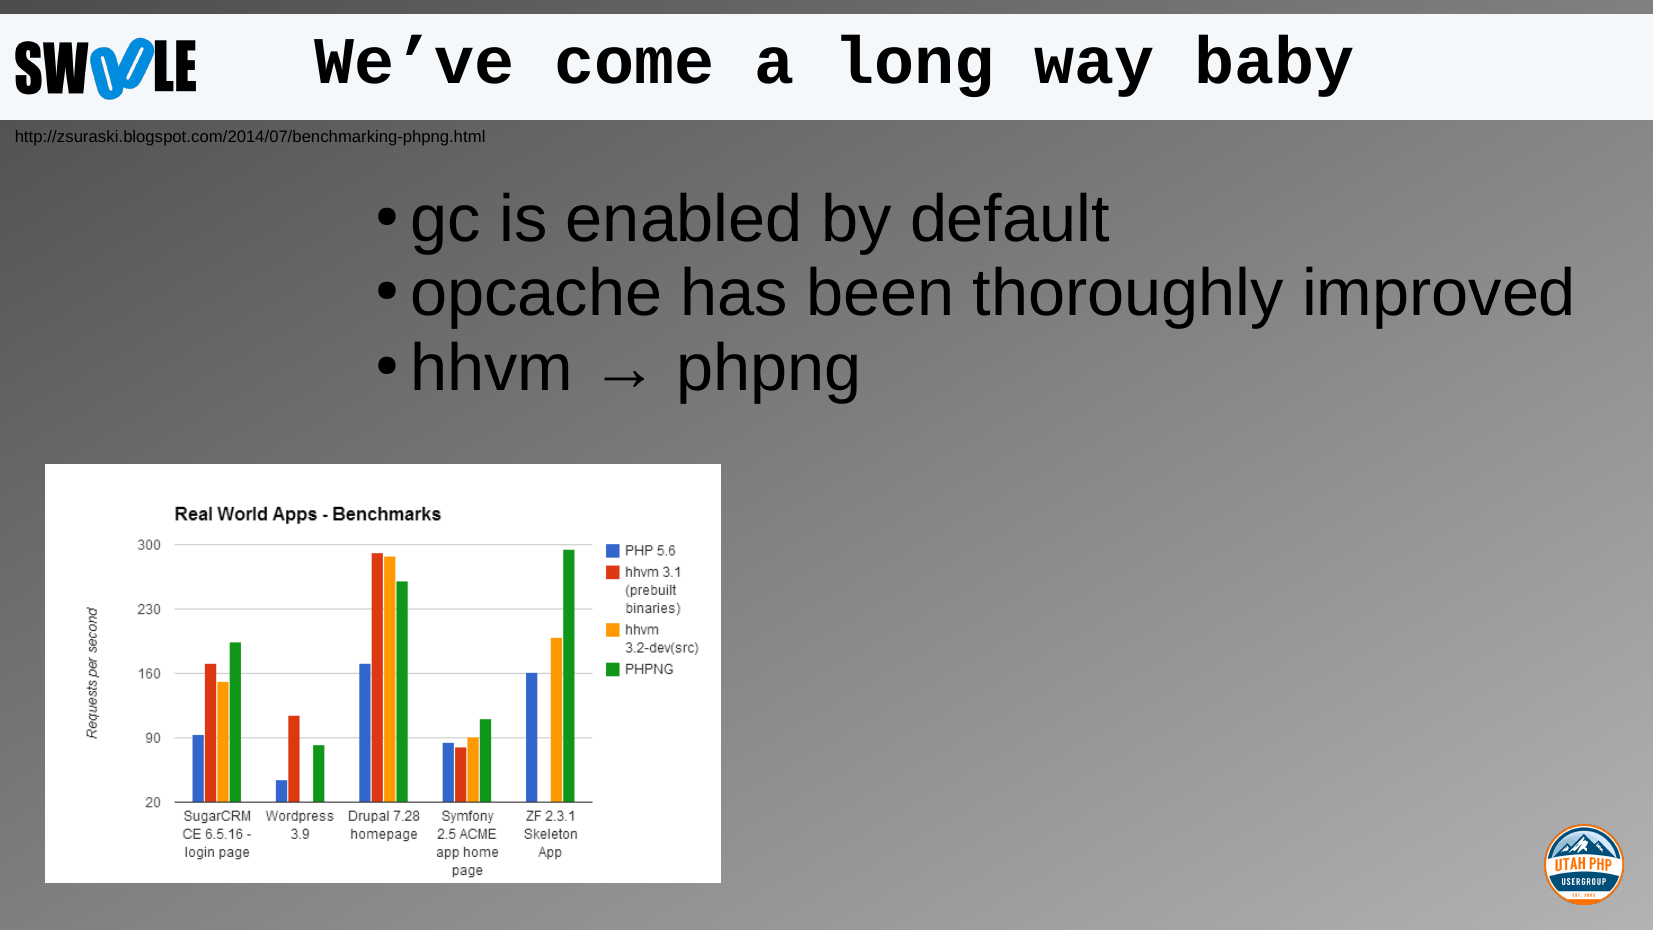

# We’ve come a long way baby
http://zsuraski.blogspot.com/2014/07/benchmarking-phpng.html
gc is enabled by default
opcache has been thoroughly improved
hhvm → phpng